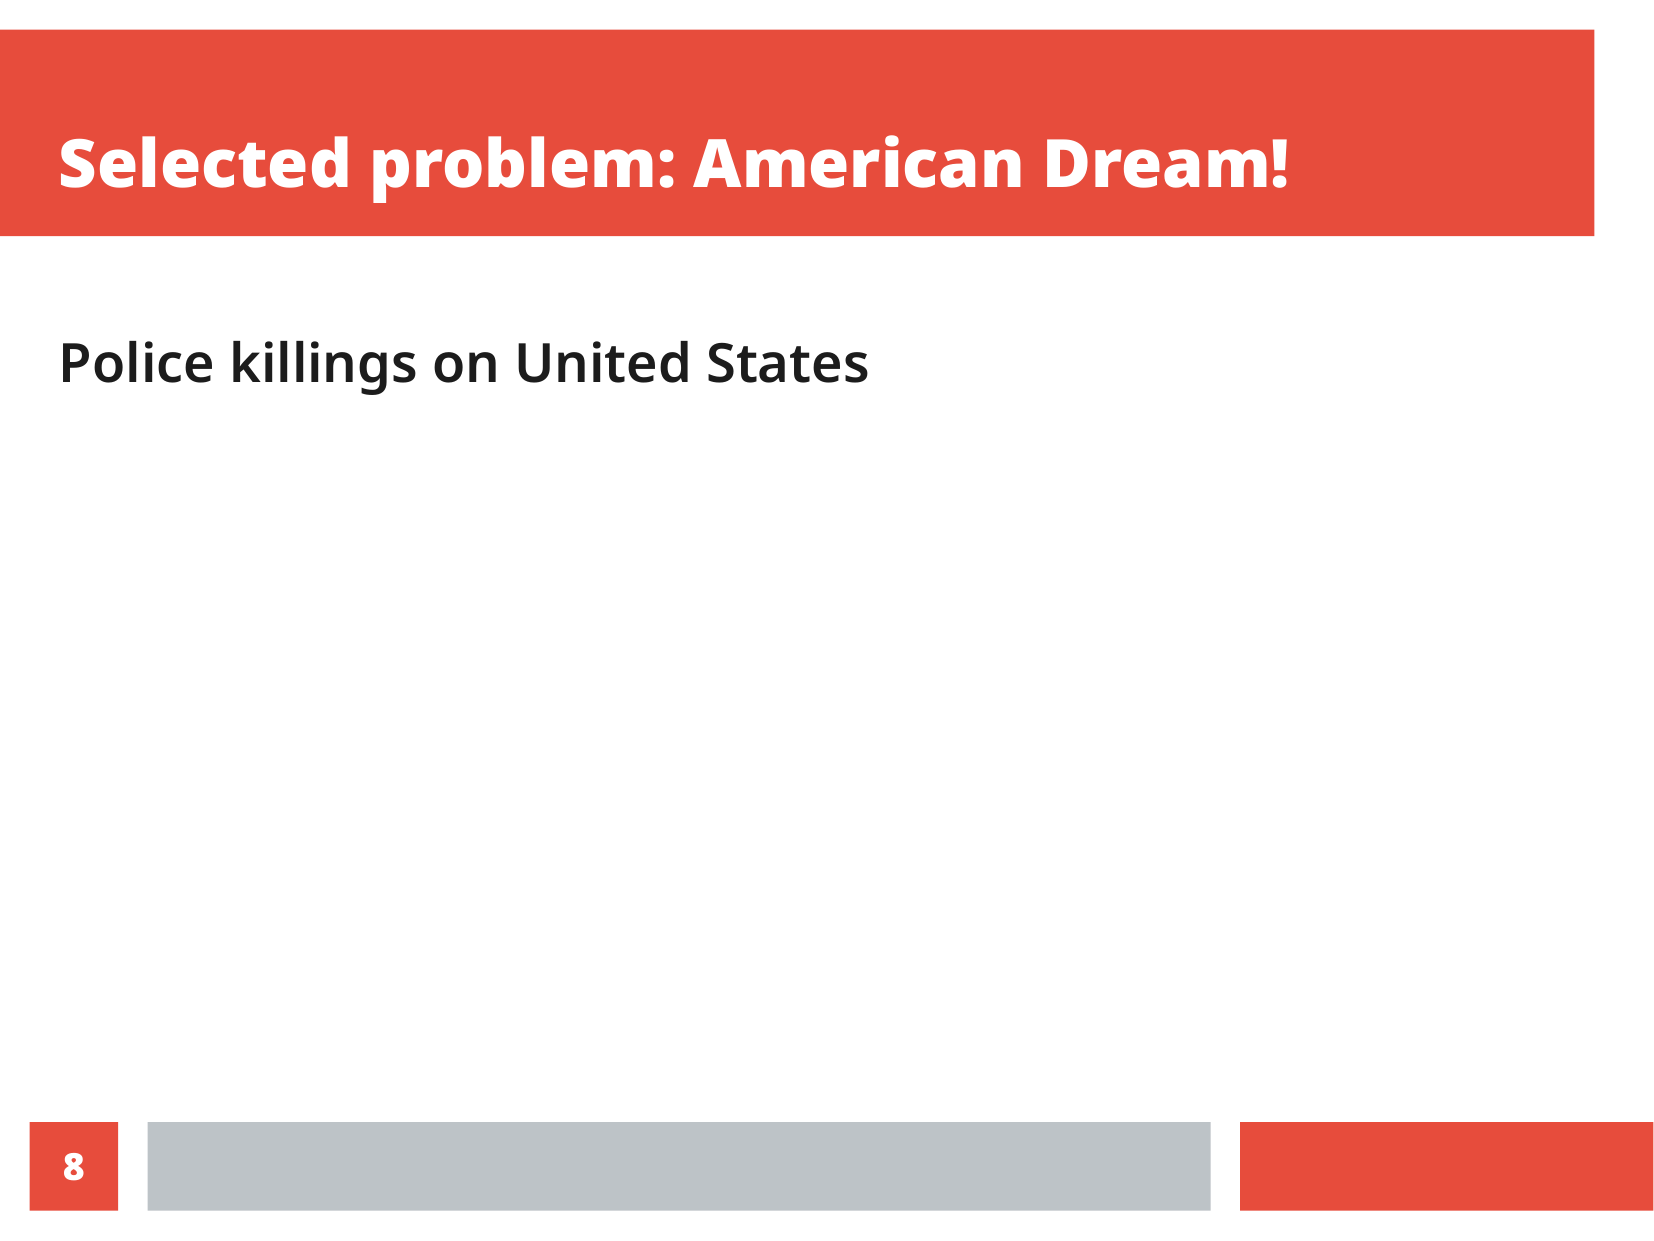

# Selected problem: American Dream!
Police killings on United States
8